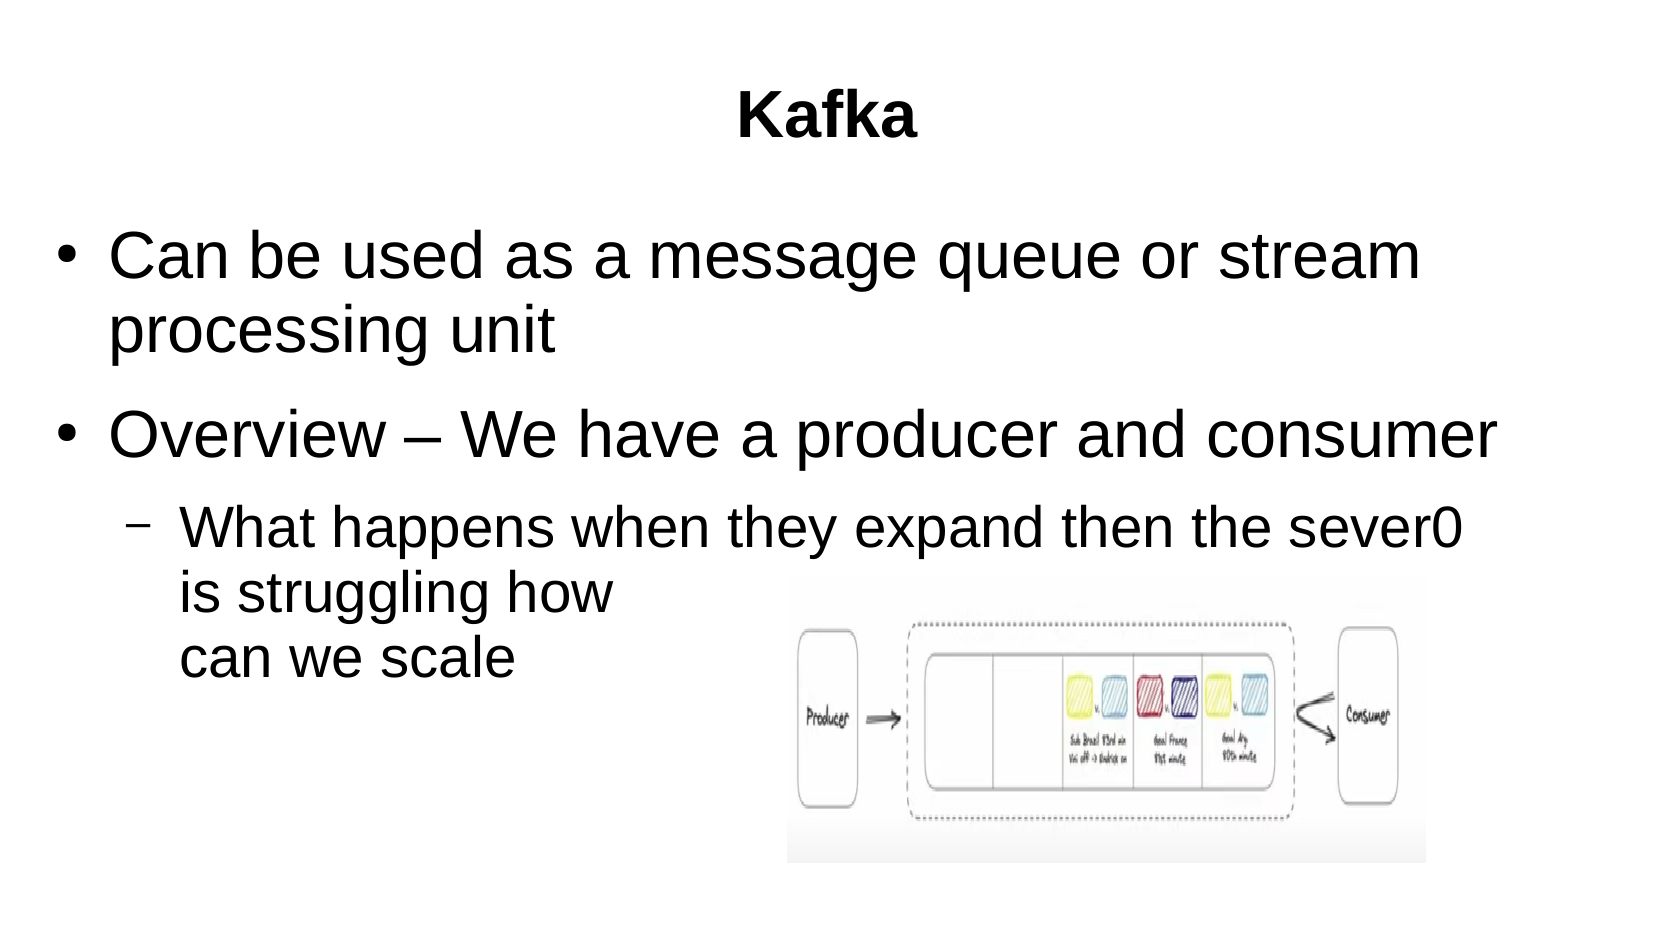

# Kafka
Can be used as a message queue or stream processing unit
Overview – We have a producer and consumer
What happens when they expand then the sever0
is struggling how
can we scale